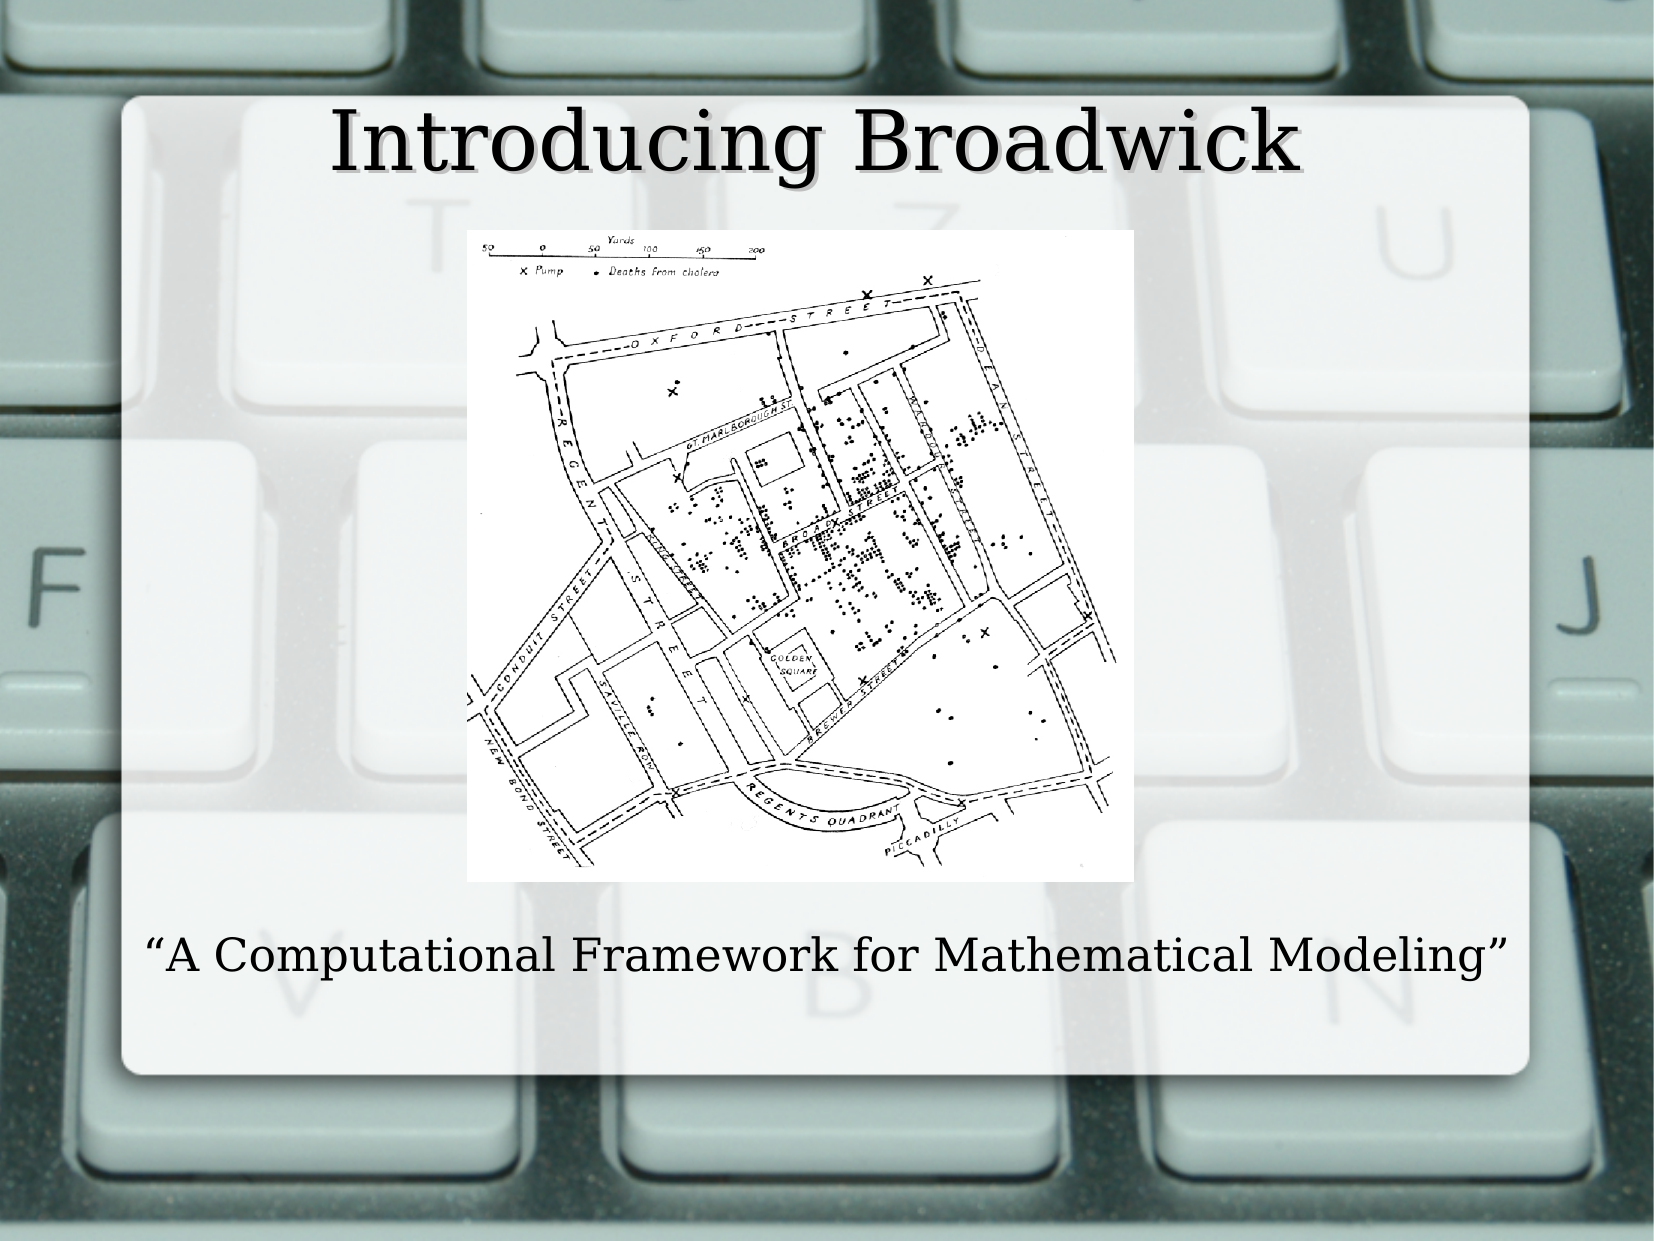

Introducing Broadwick
“A Computational Framework for Mathematical Modeling”